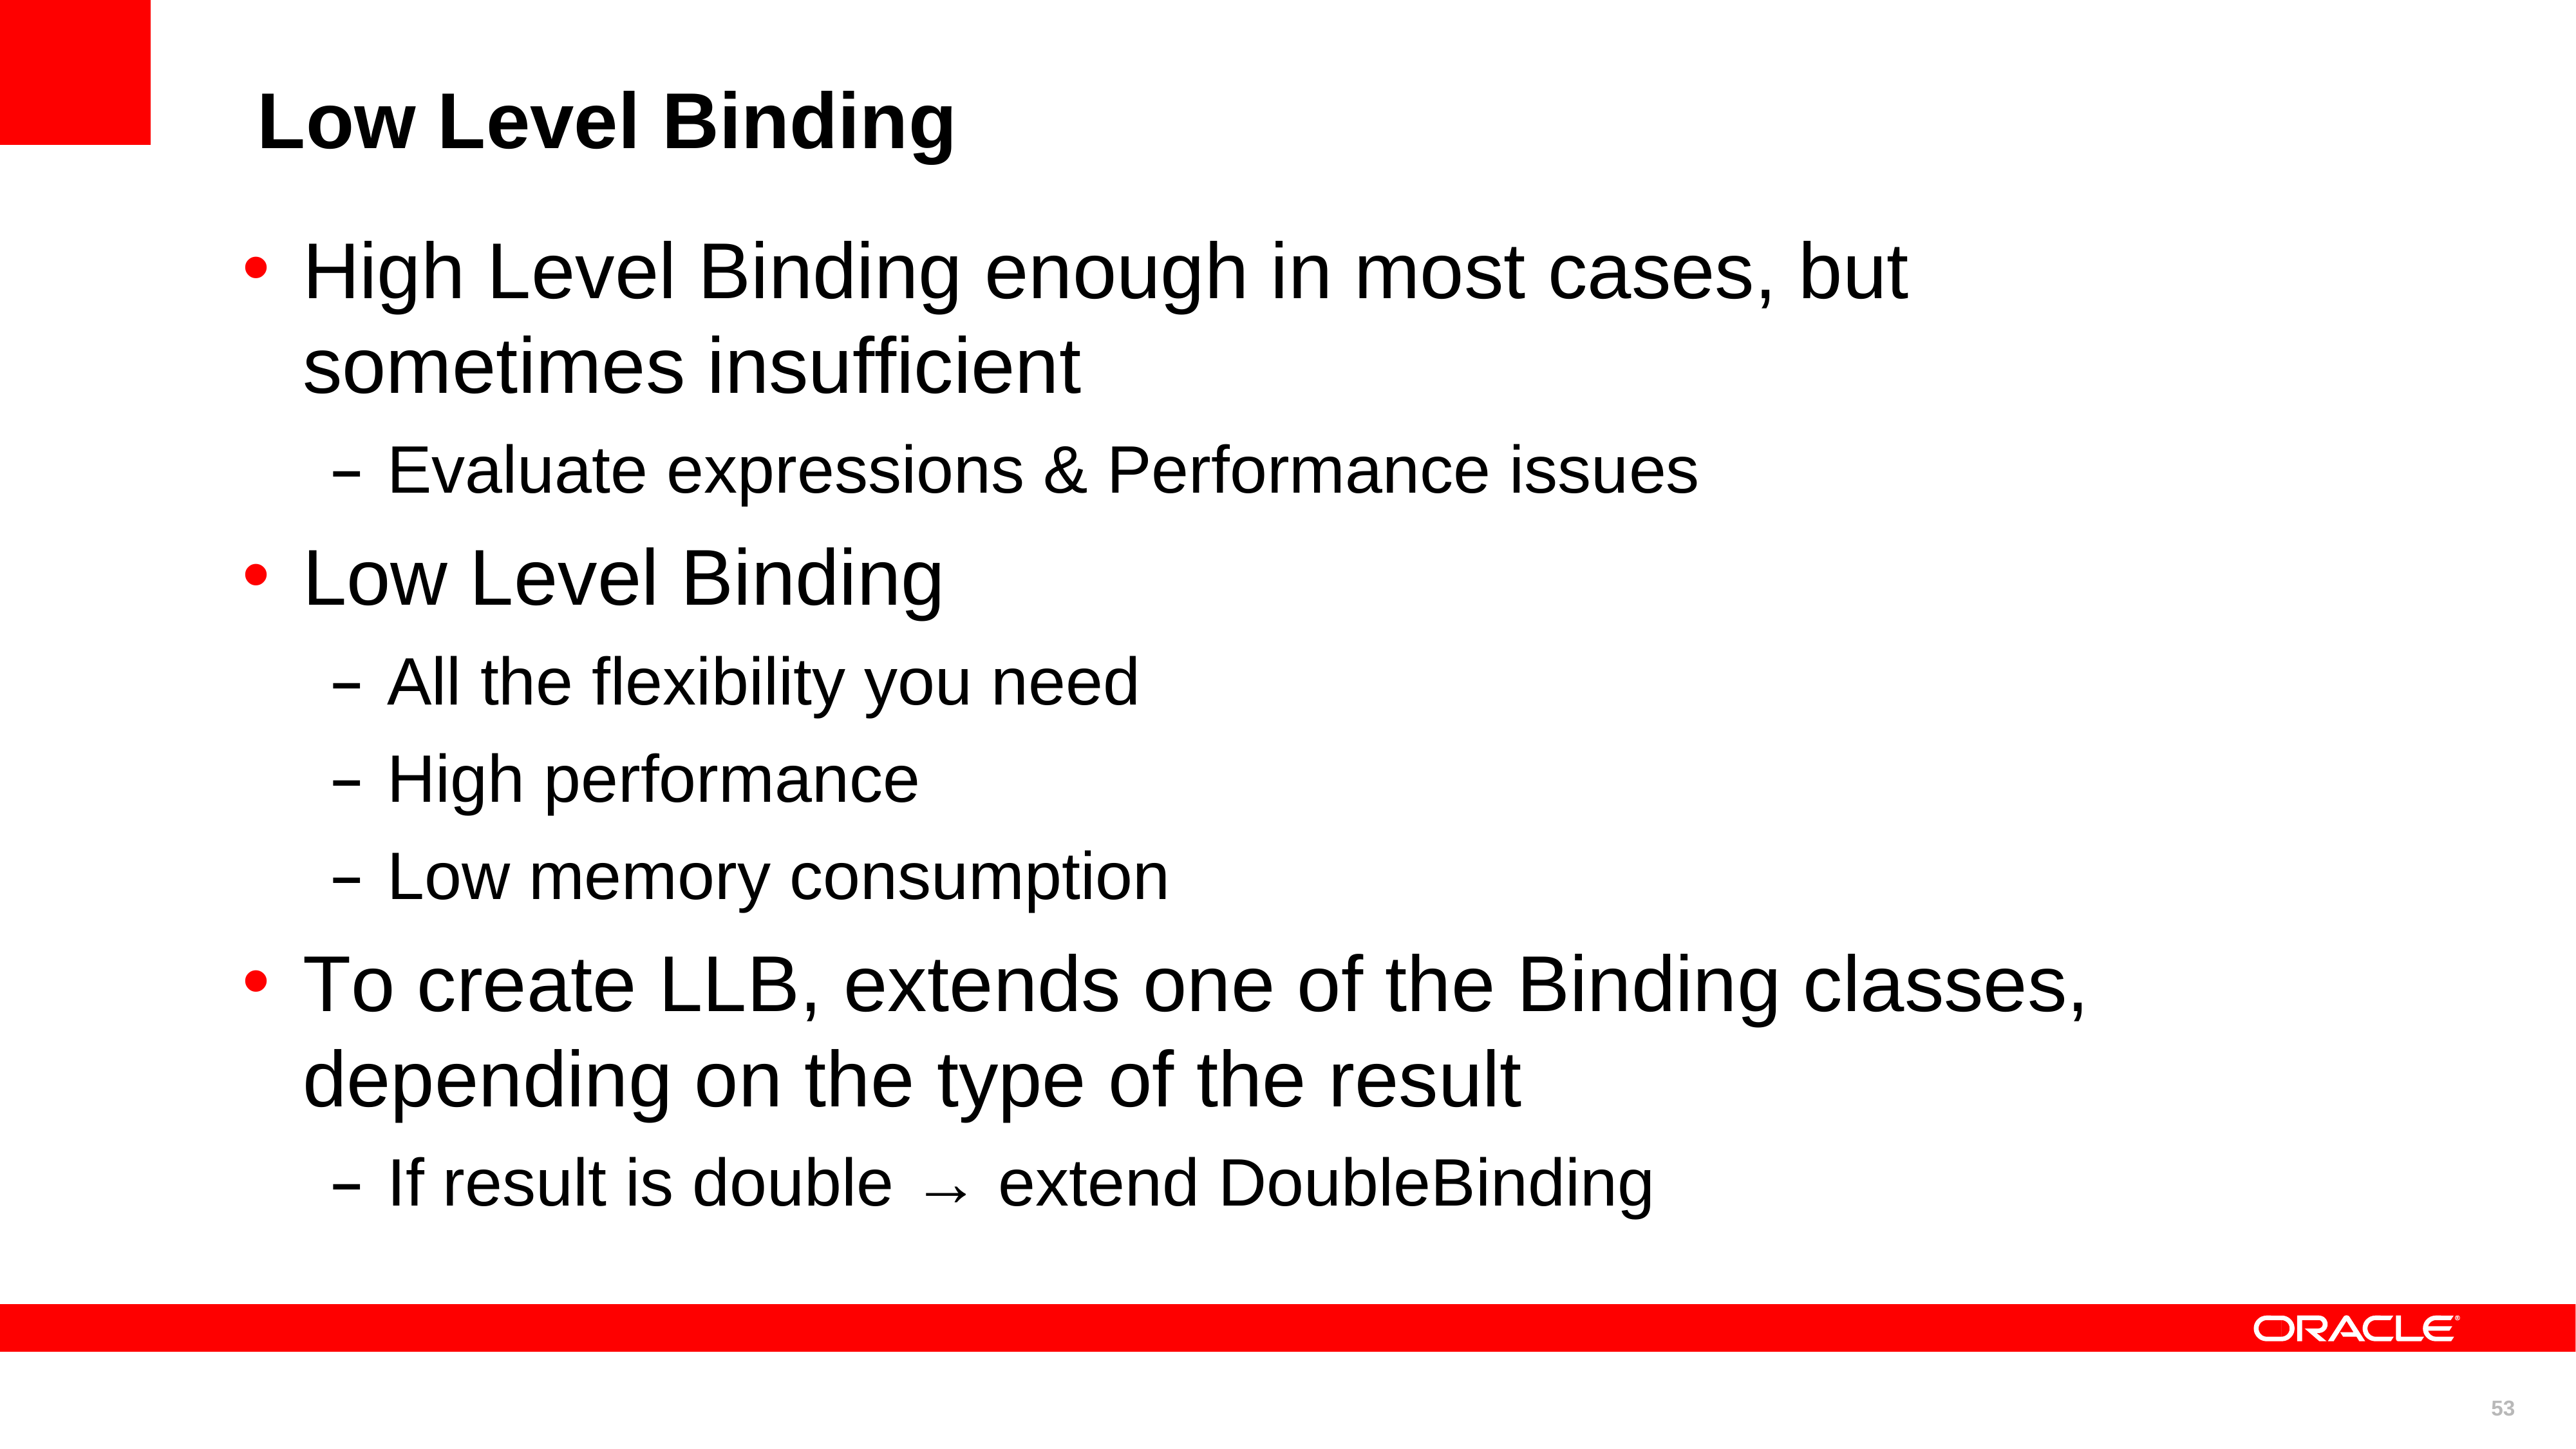

# Low Level Binding
High Level Binding enough in most cases, but sometimes insufficient
Evaluate expressions & Performance issues
Low Level Binding
All the flexibility you need
High performance
Low memory consumption
To create LLB, extends one of the Binding classes, depending on the type of the result
If result is double → extend DoubleBinding